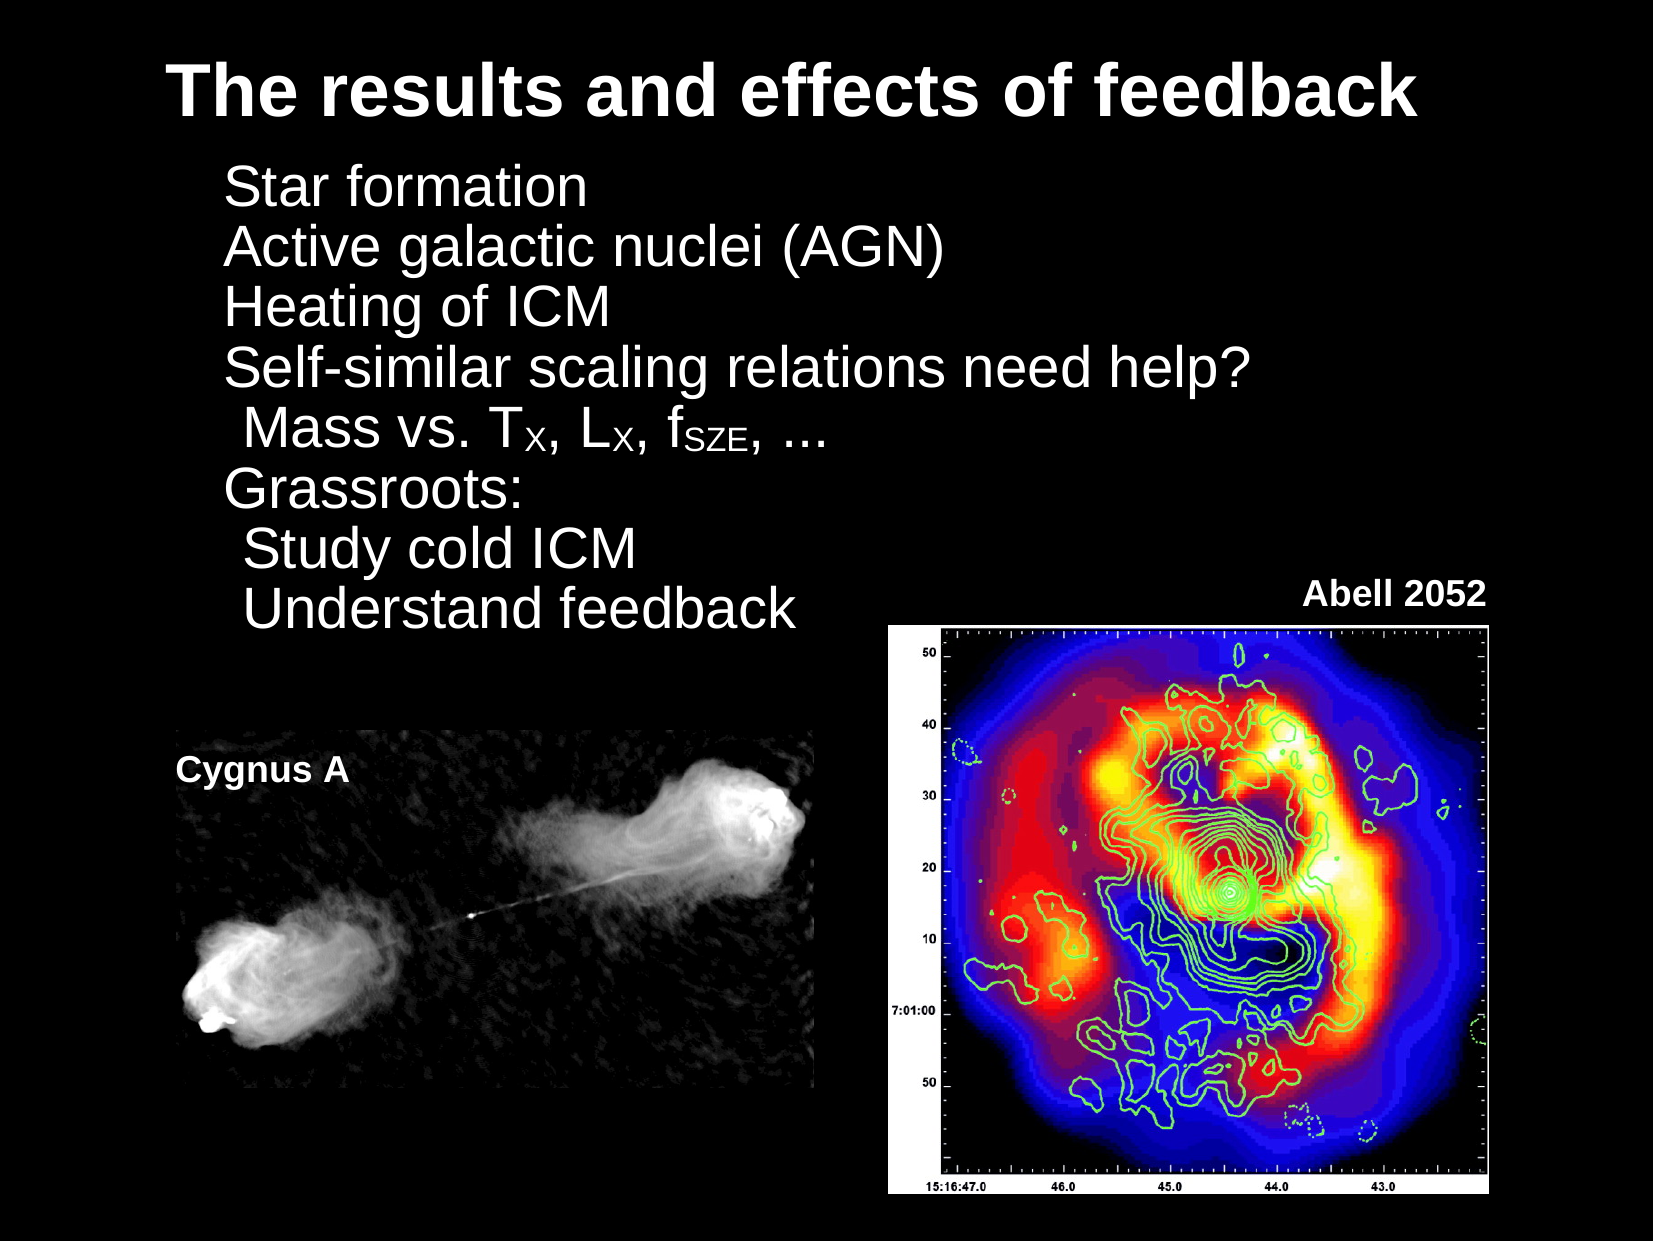

The results and effects of feedback
 Star formation
 Active galactic nuclei (AGN)
 Heating of ICM
 Self-similar scaling relations need help?
Mass vs. TX, LX, fSZE, ...
 Grassroots:
Study cold ICM
Understand feedback
Abell 2052
Cygnus A